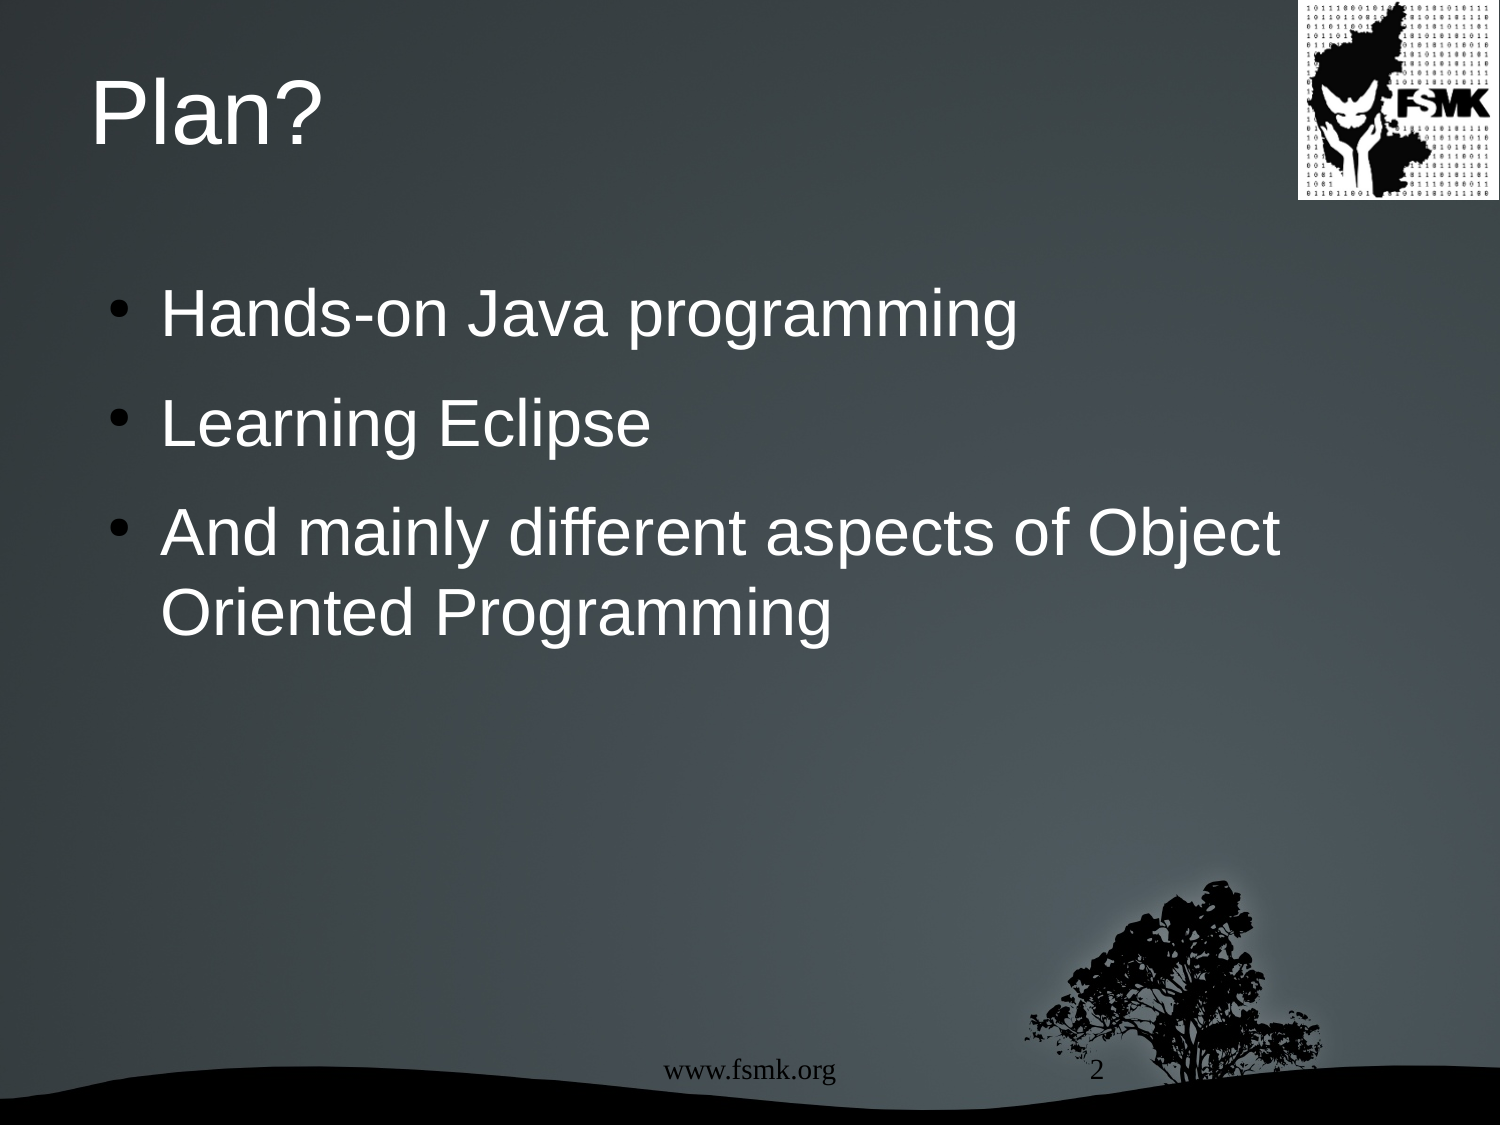

# Plan?
Hands-on Java programming
Learning Eclipse
And mainly different aspects of Object Oriented Programming
www.fsmk.org